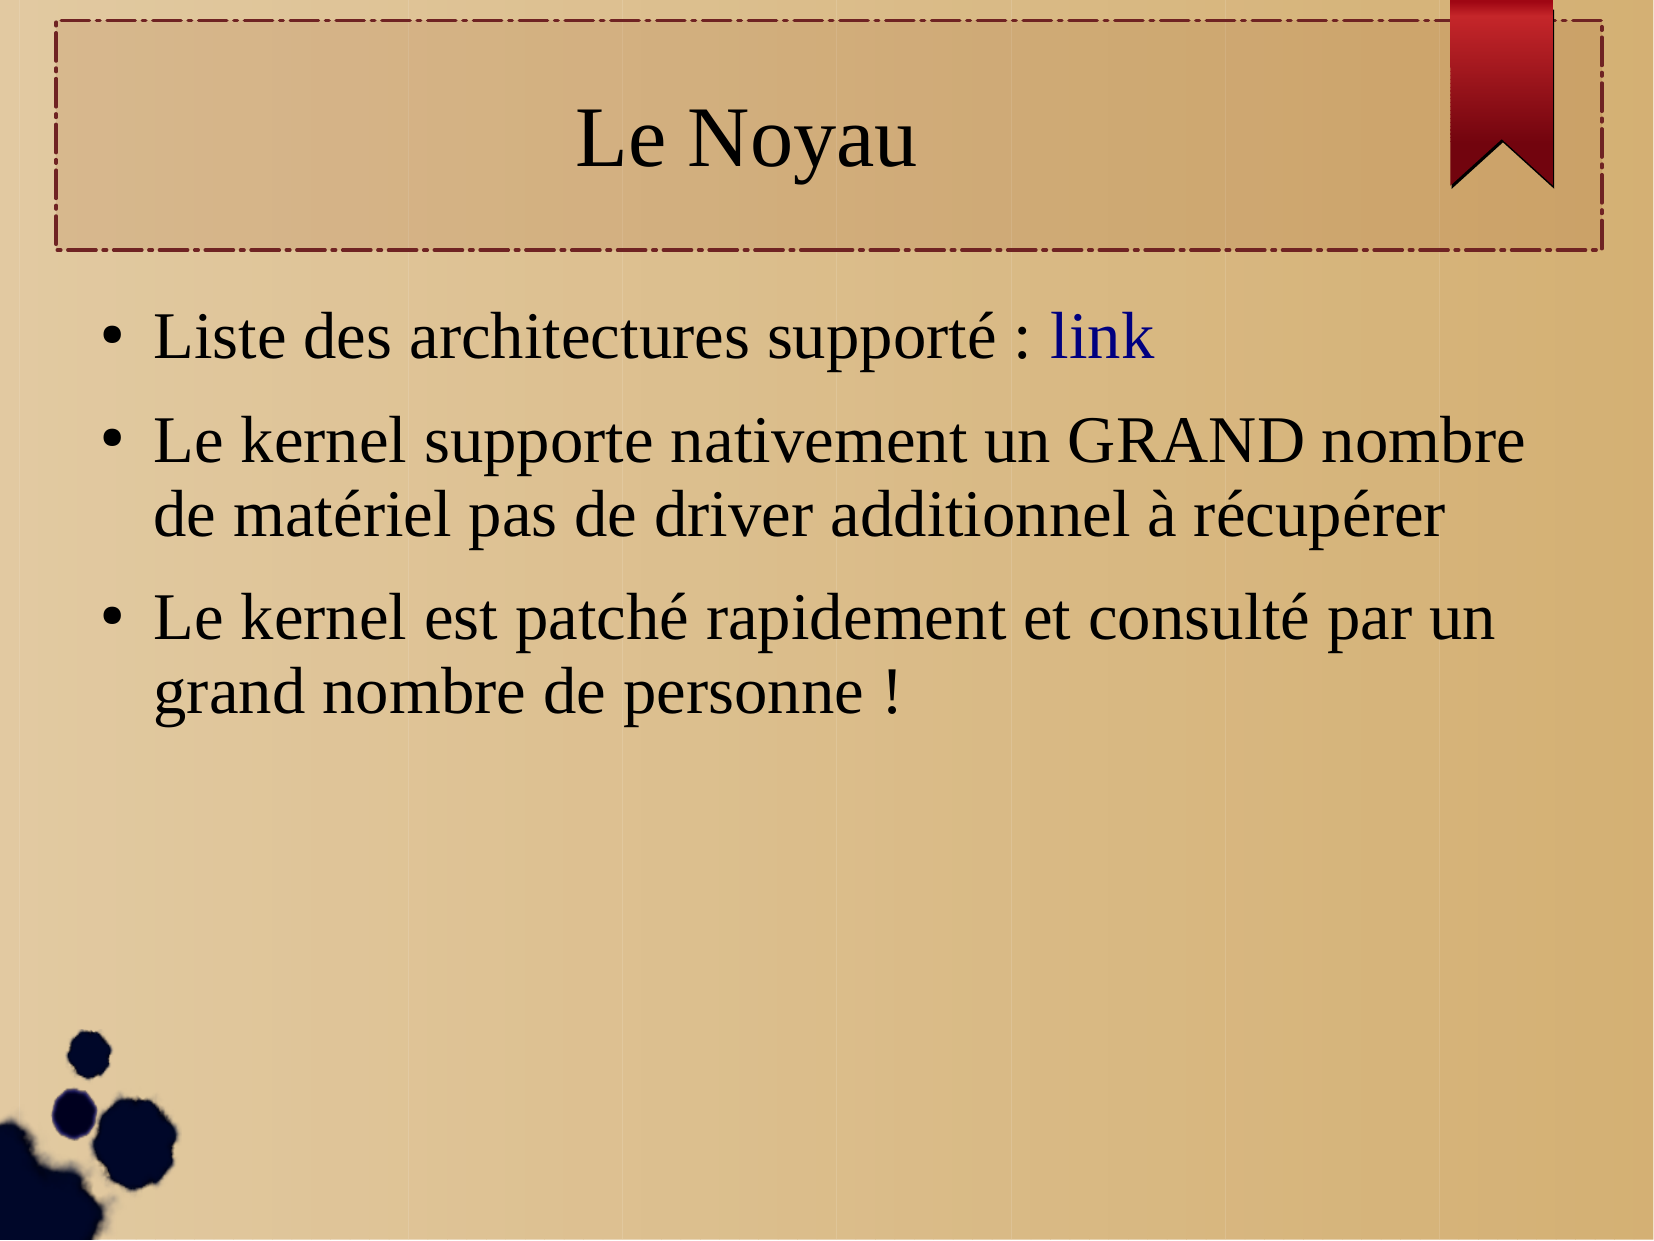

# Le Noyau
Liste des architectures supporté : link
Le kernel supporte nativement un GRAND nombre de matériel pas de driver additionnel à récupérer
Le kernel est patché rapidement et consulté par un grand nombre de personne !